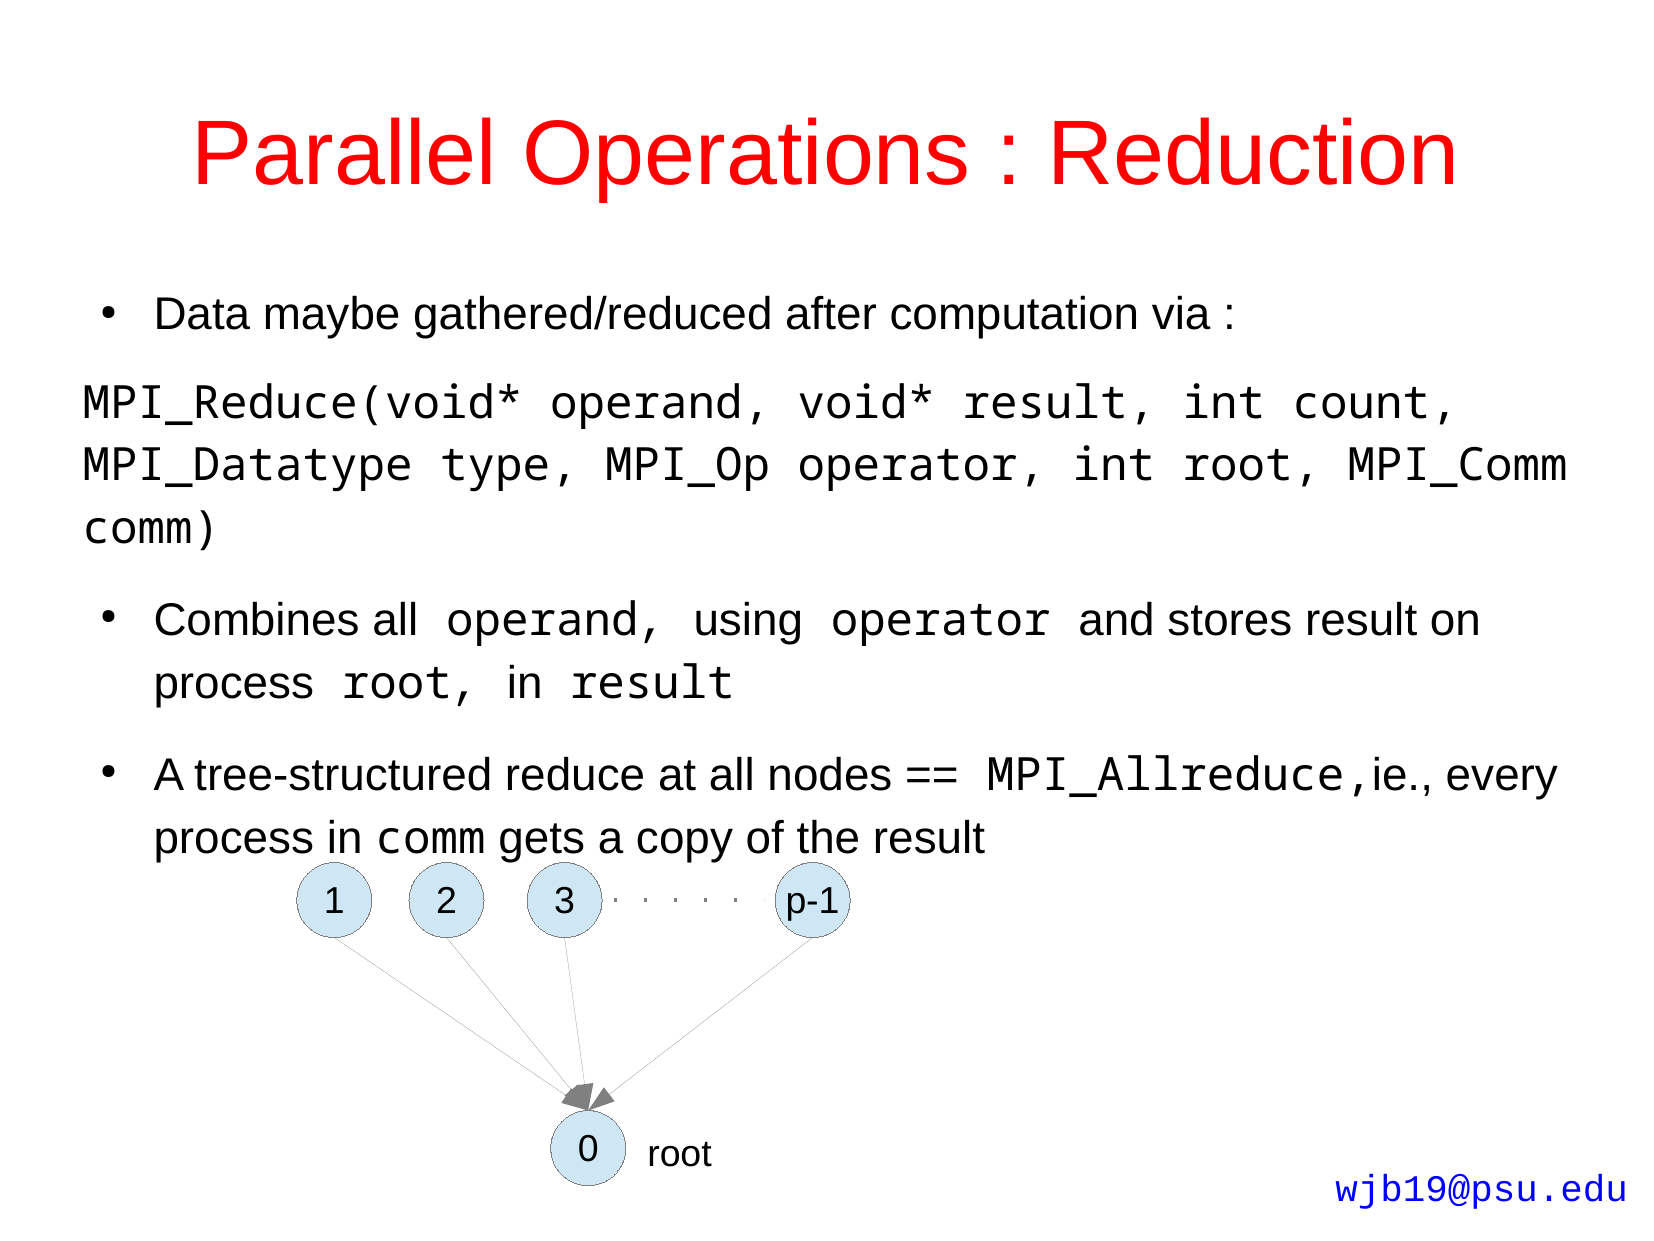

# Parallel Operations : Reduction
Data maybe gathered/reduced after computation via :
MPI_Reduce(void* operand, void* result, int count, MPI_Datatype type, MPI_Op operator, int root, MPI_Comm comm)
Combines all operand, using operator and stores result on process root, in result
A tree-structured reduce at all nodes == MPI_Allreduce,ie., every process in comm gets a copy of the result
1
2
3
p-1
0
root
wjb19@psu.edu